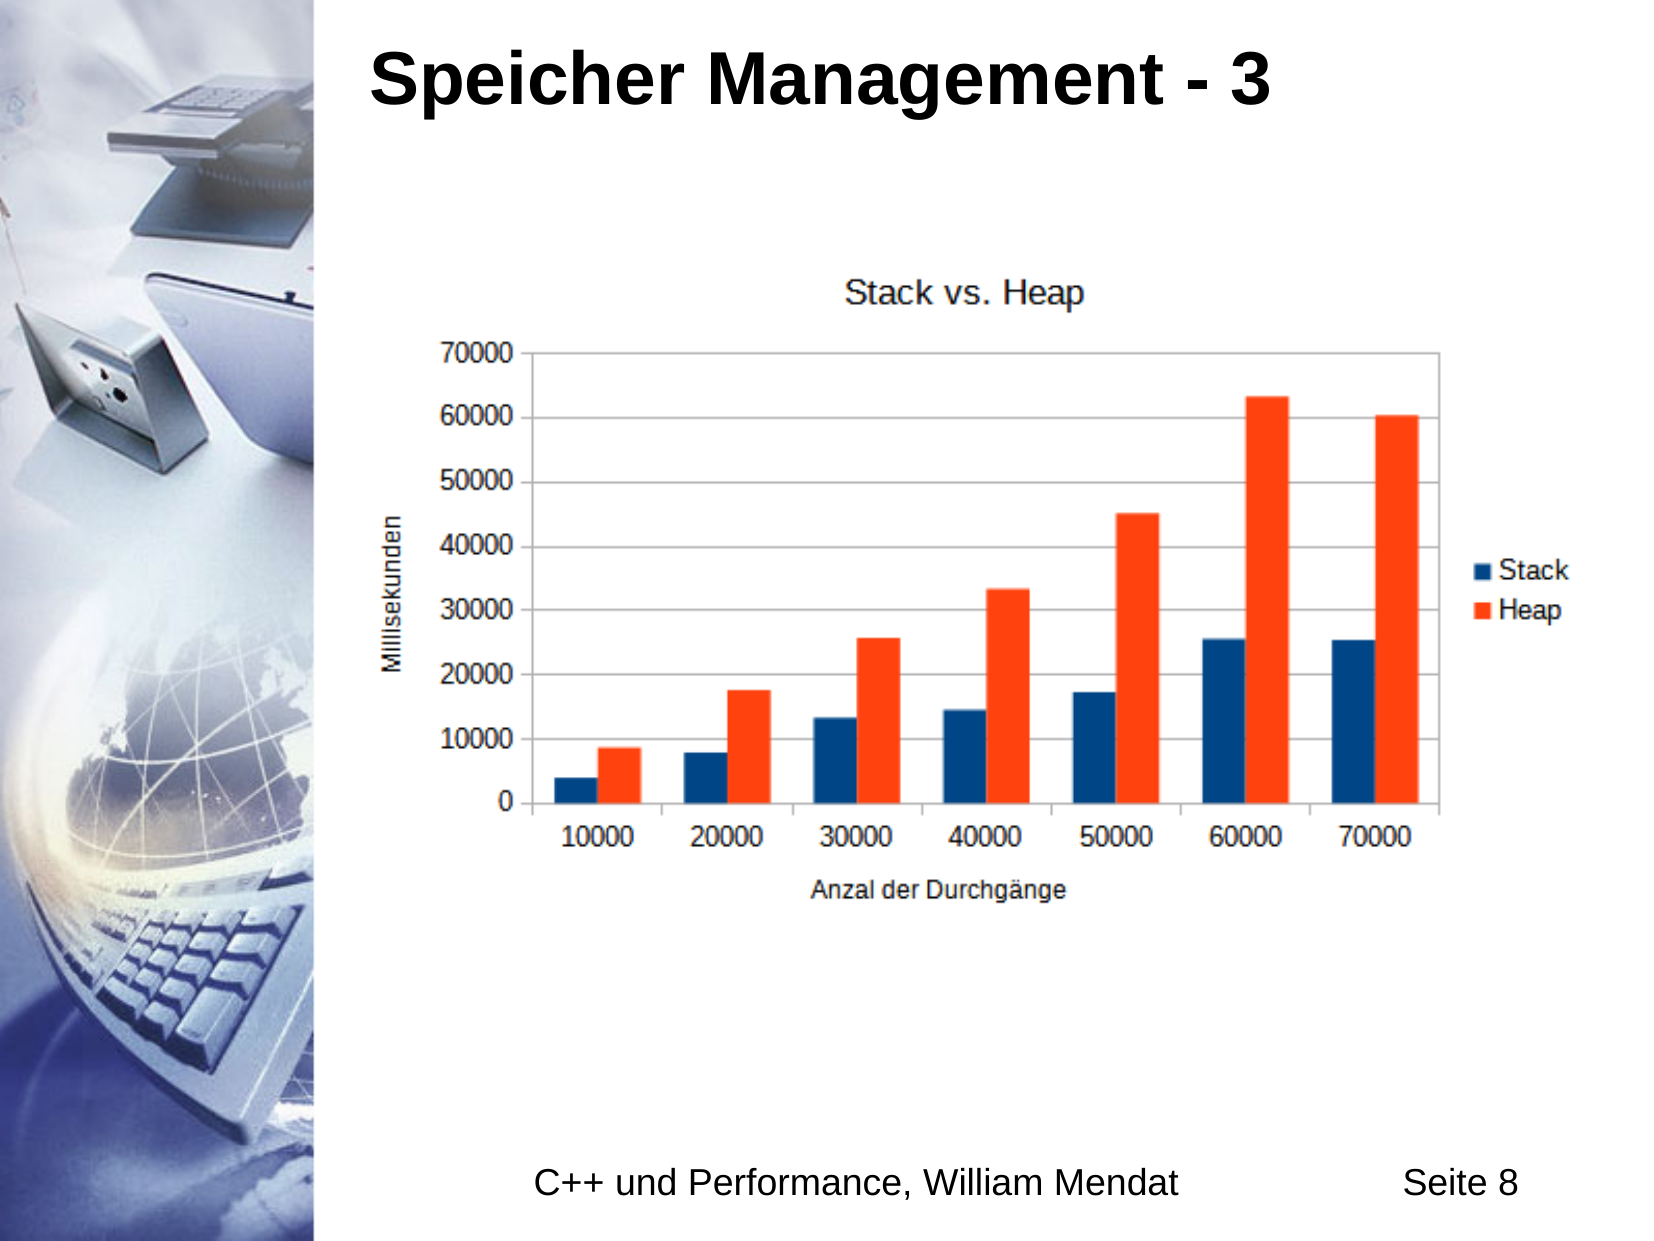

Speicher Management - 3
C++ und Performance, William Mendat
Seite 8